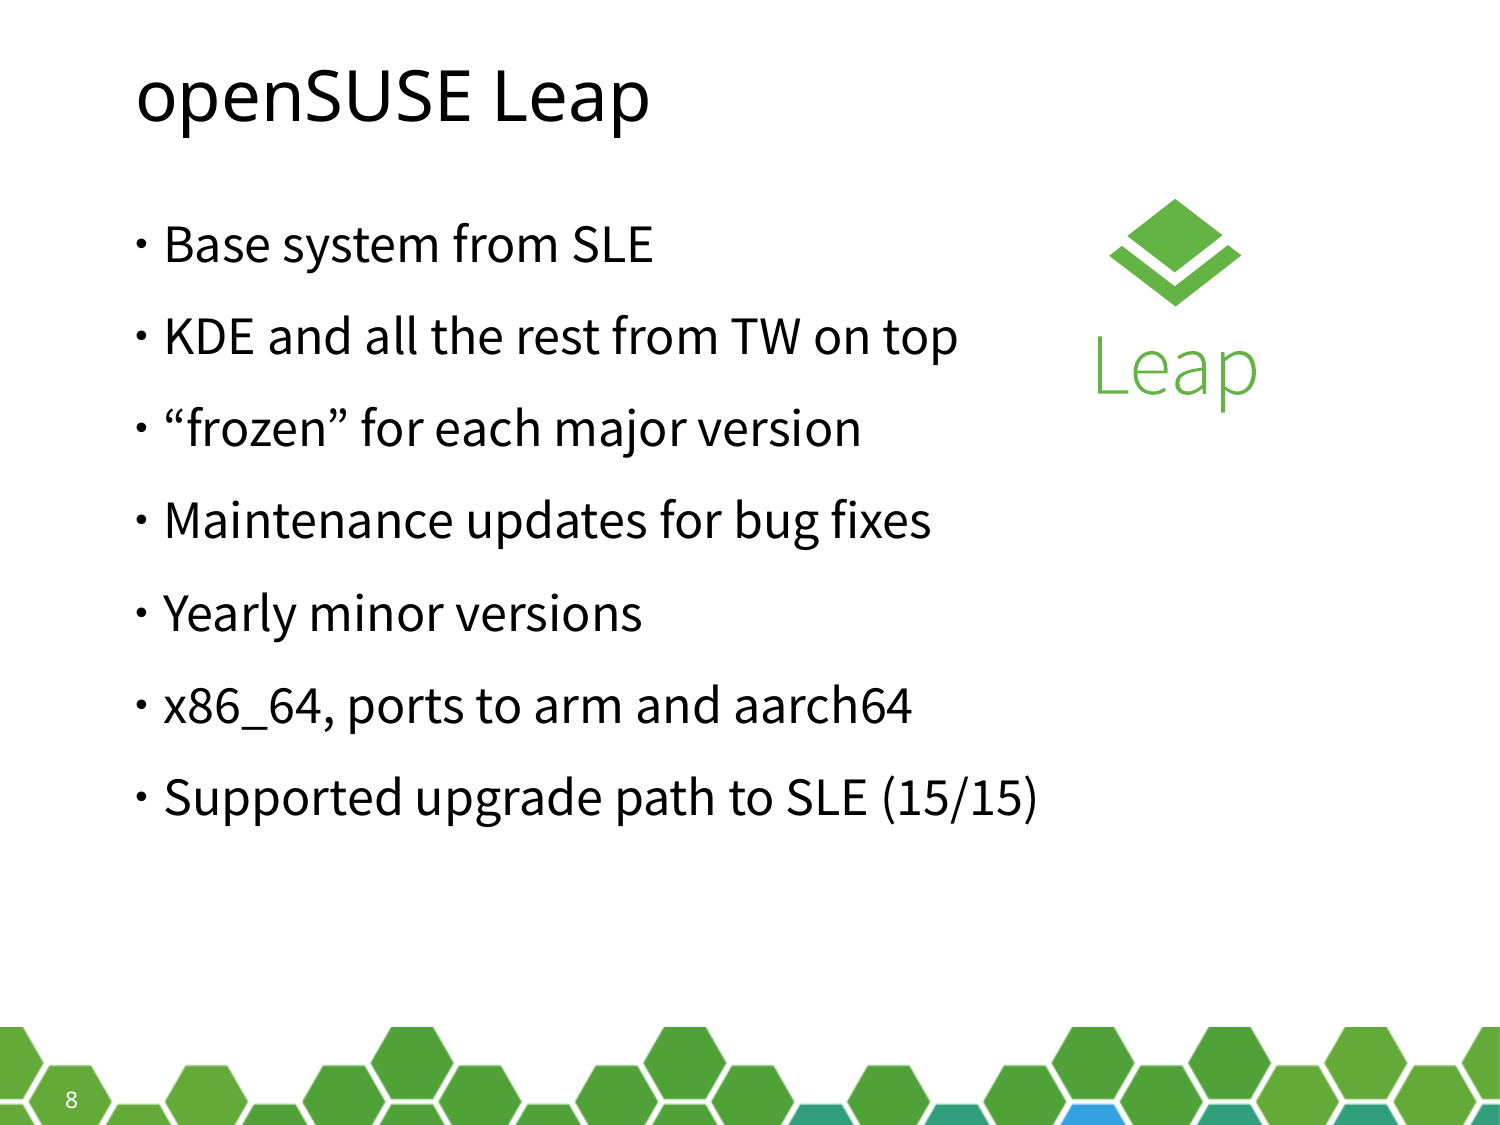

# openSUSE Leap
Base system from SLE
KDE and all the rest from TW on top
“frozen” for each major version
Maintenance updates for bug fixes
Yearly minor versions
x86_64, ports to arm and aarch64
Supported upgrade path to SLE (15/15)